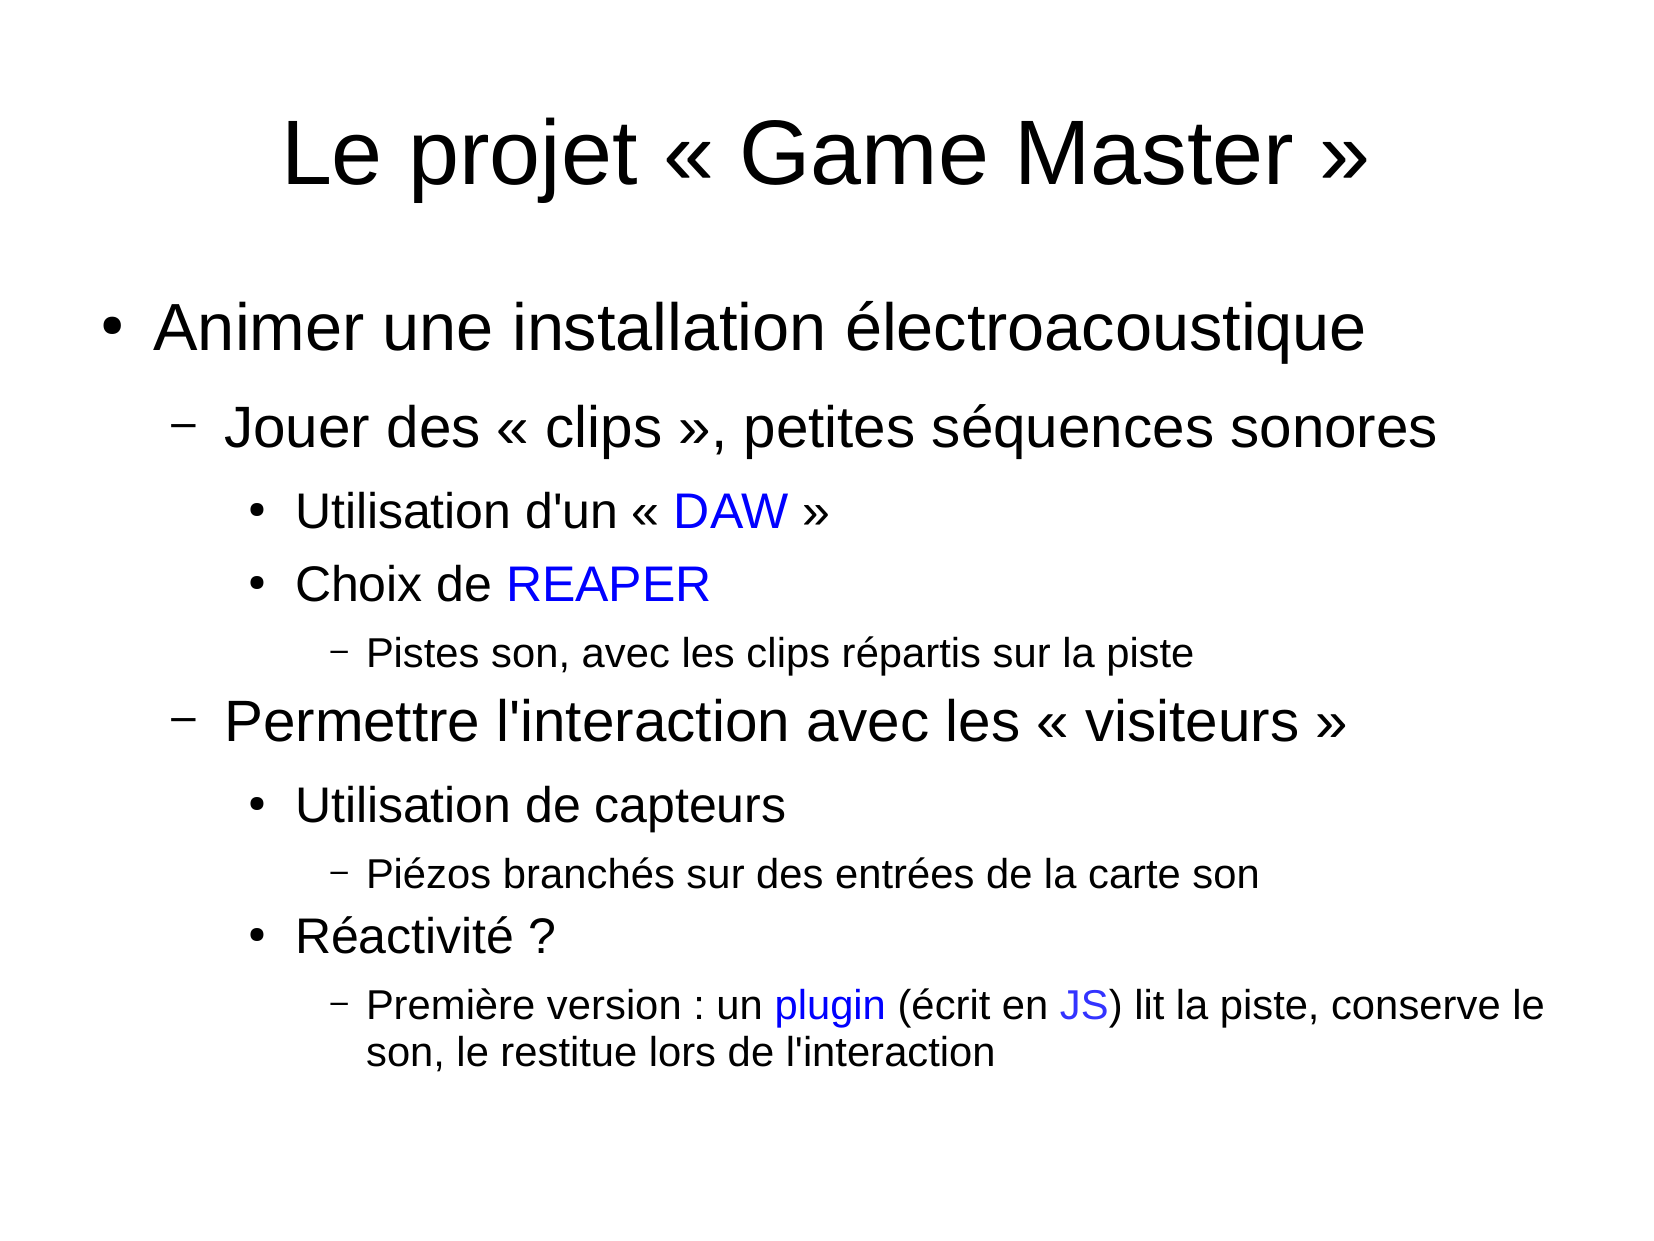

# Le projet « Game Master »
Animer une installation électroacoustique
Jouer des « clips », petites séquences sonores
Utilisation d'un « DAW »
Choix de REAPER
Pistes son, avec les clips répartis sur la piste
Permettre l'interaction avec les « visiteurs »
Utilisation de capteurs
Piézos branchés sur des entrées de la carte son
Réactivité ?
Première version : un plugin (écrit en JS) lit la piste, conserve le son, le restitue lors de l'interaction